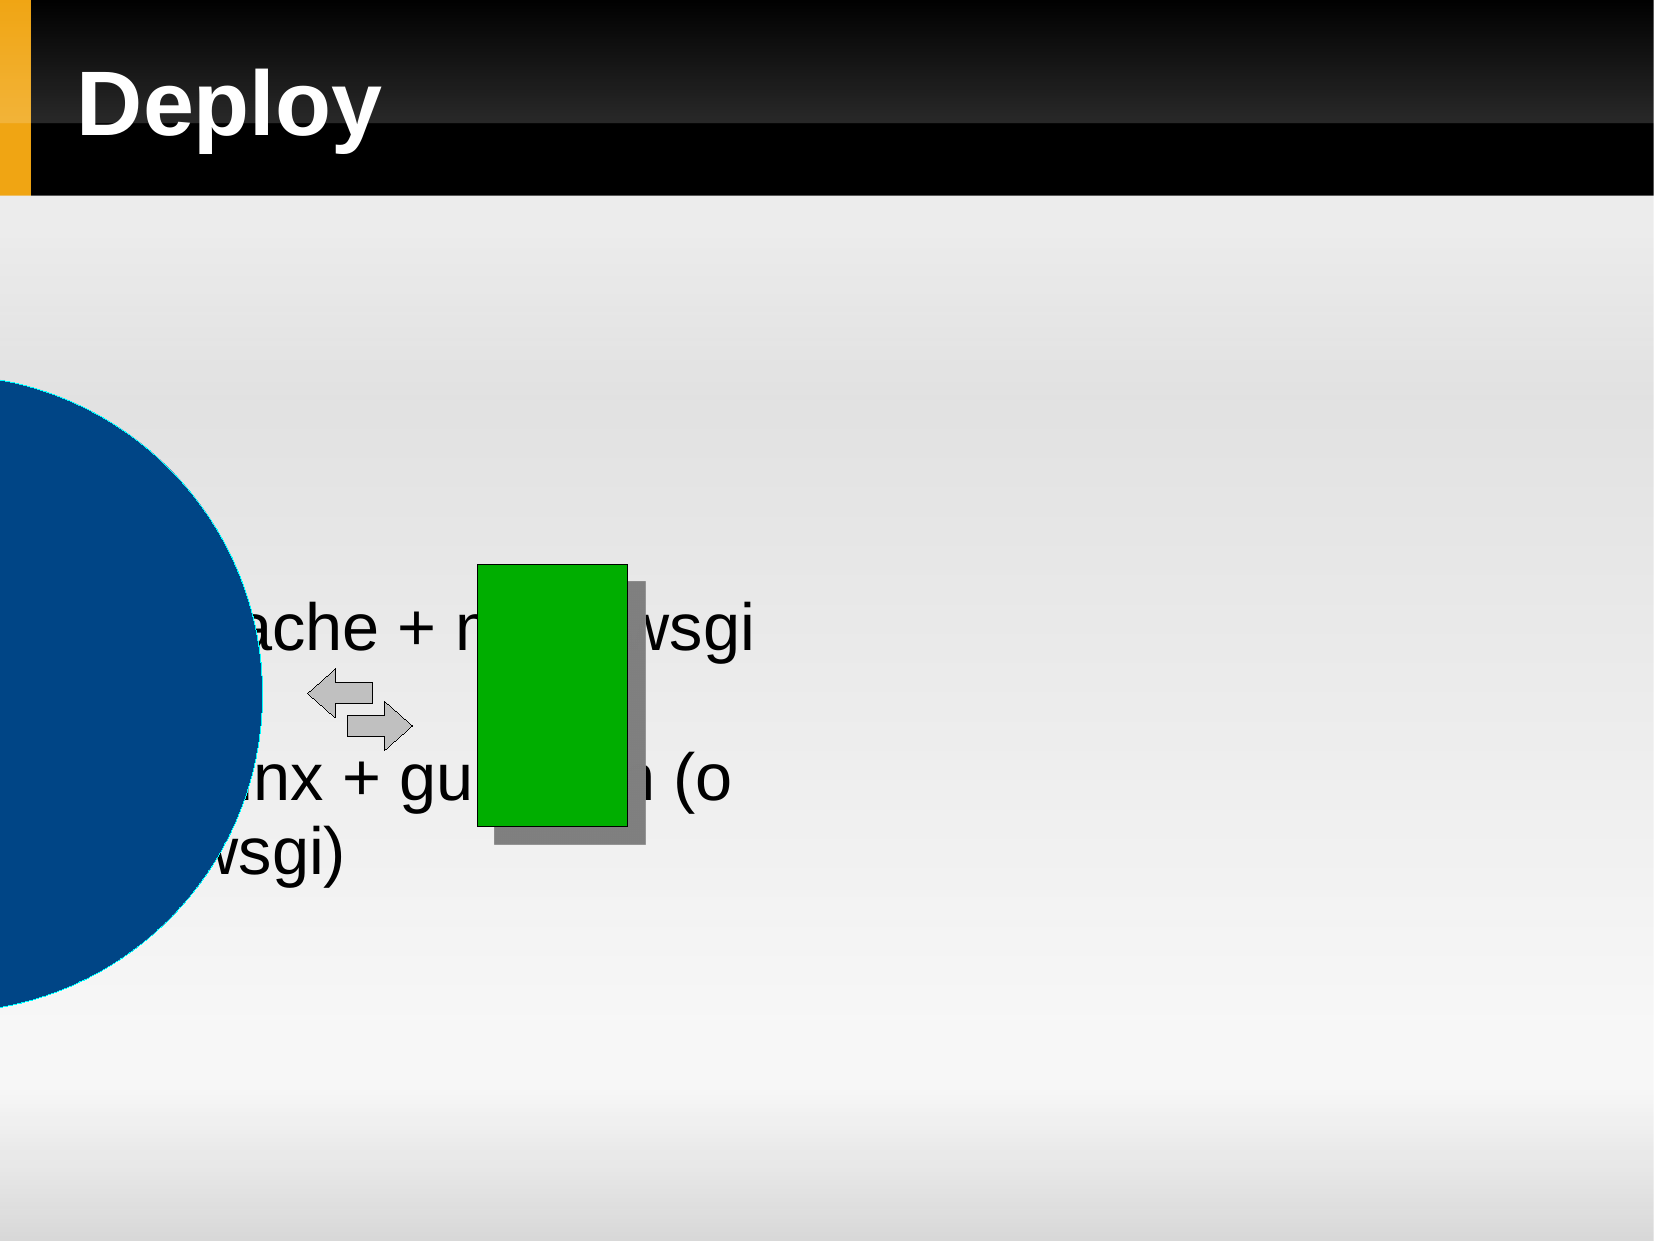

# Deploy
Apache + mod_wsgi
Nginx + gunicorn (o uwsgi)